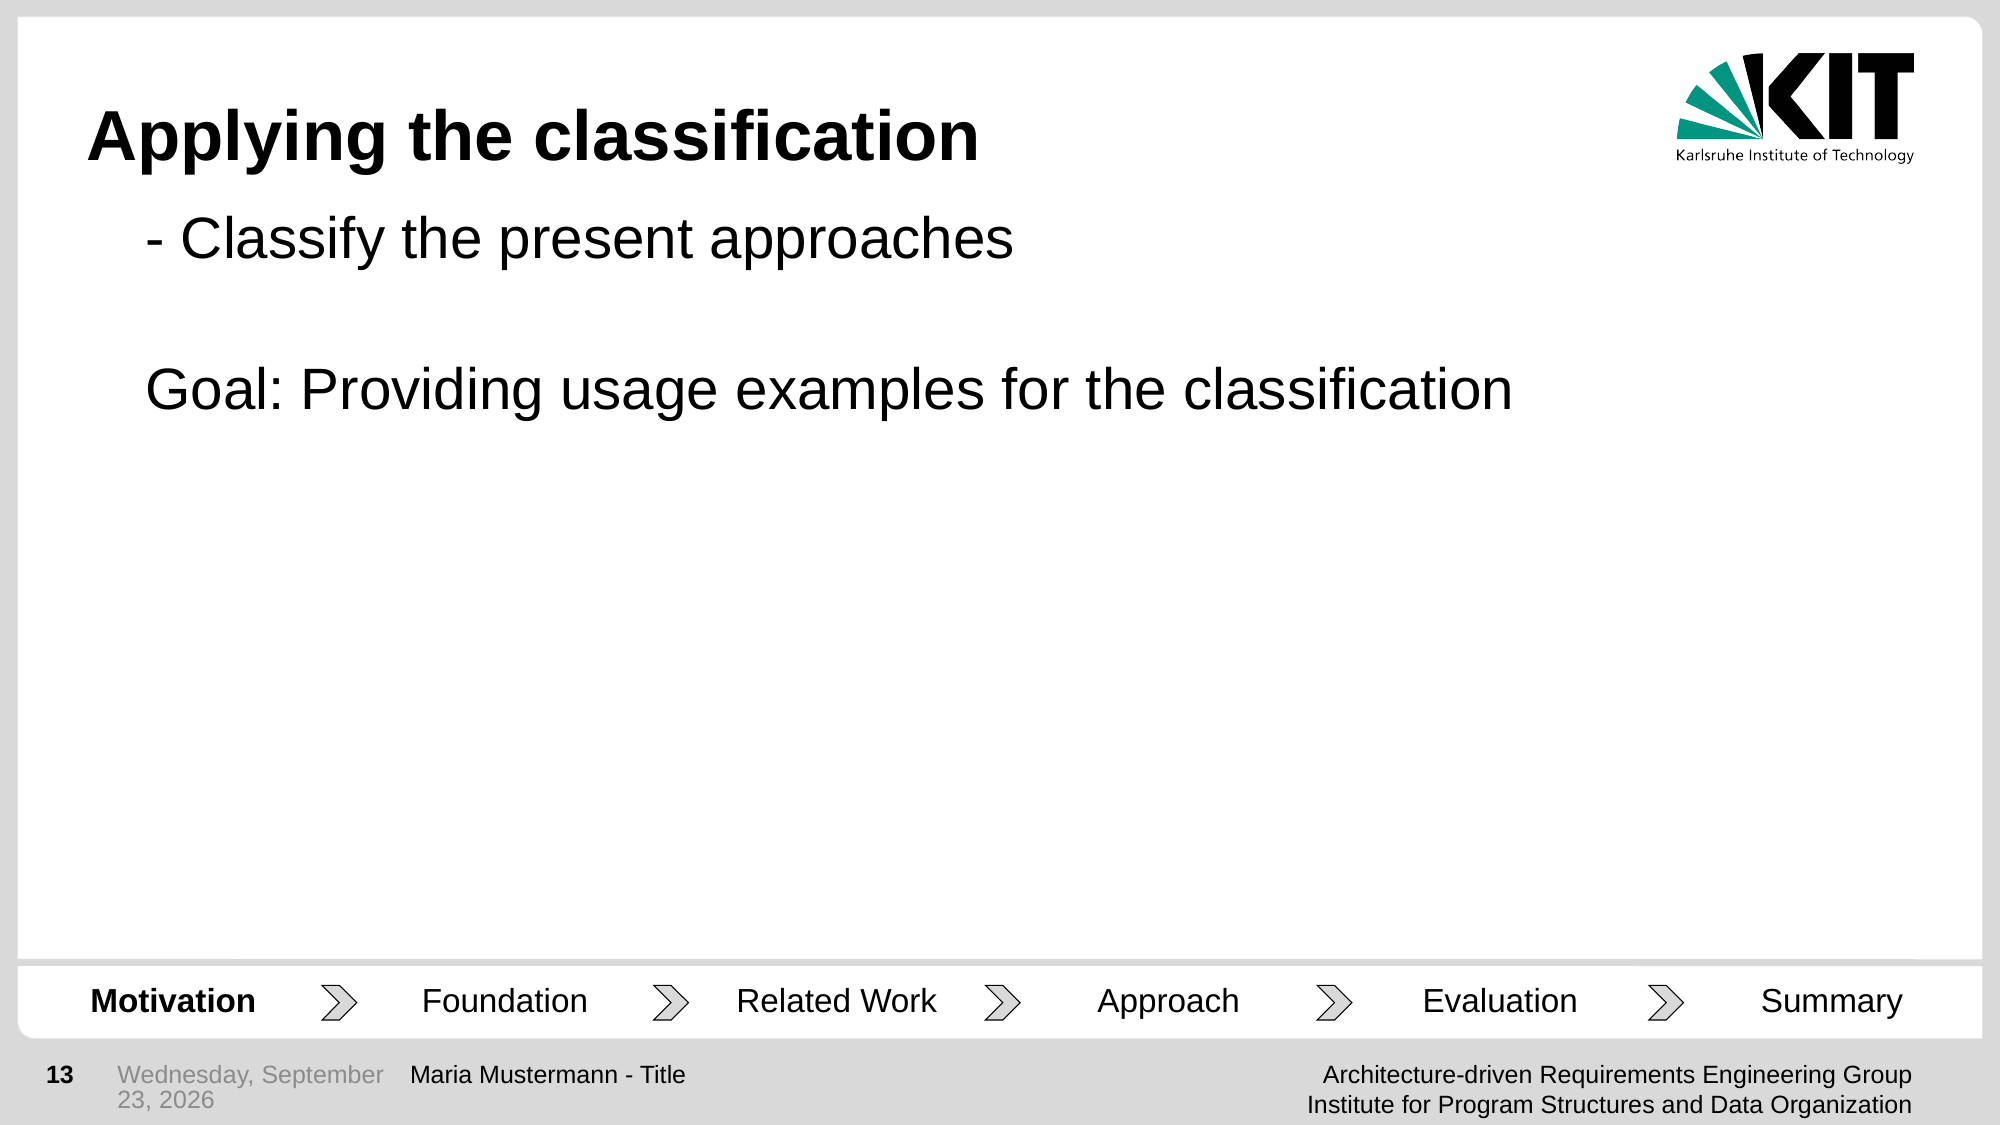

# Applying the classification
- Classify the present approaches
Goal: Providing usage examples for the classification
Foundation
Related Work
Approach
Evaluation
Summary
Motivation